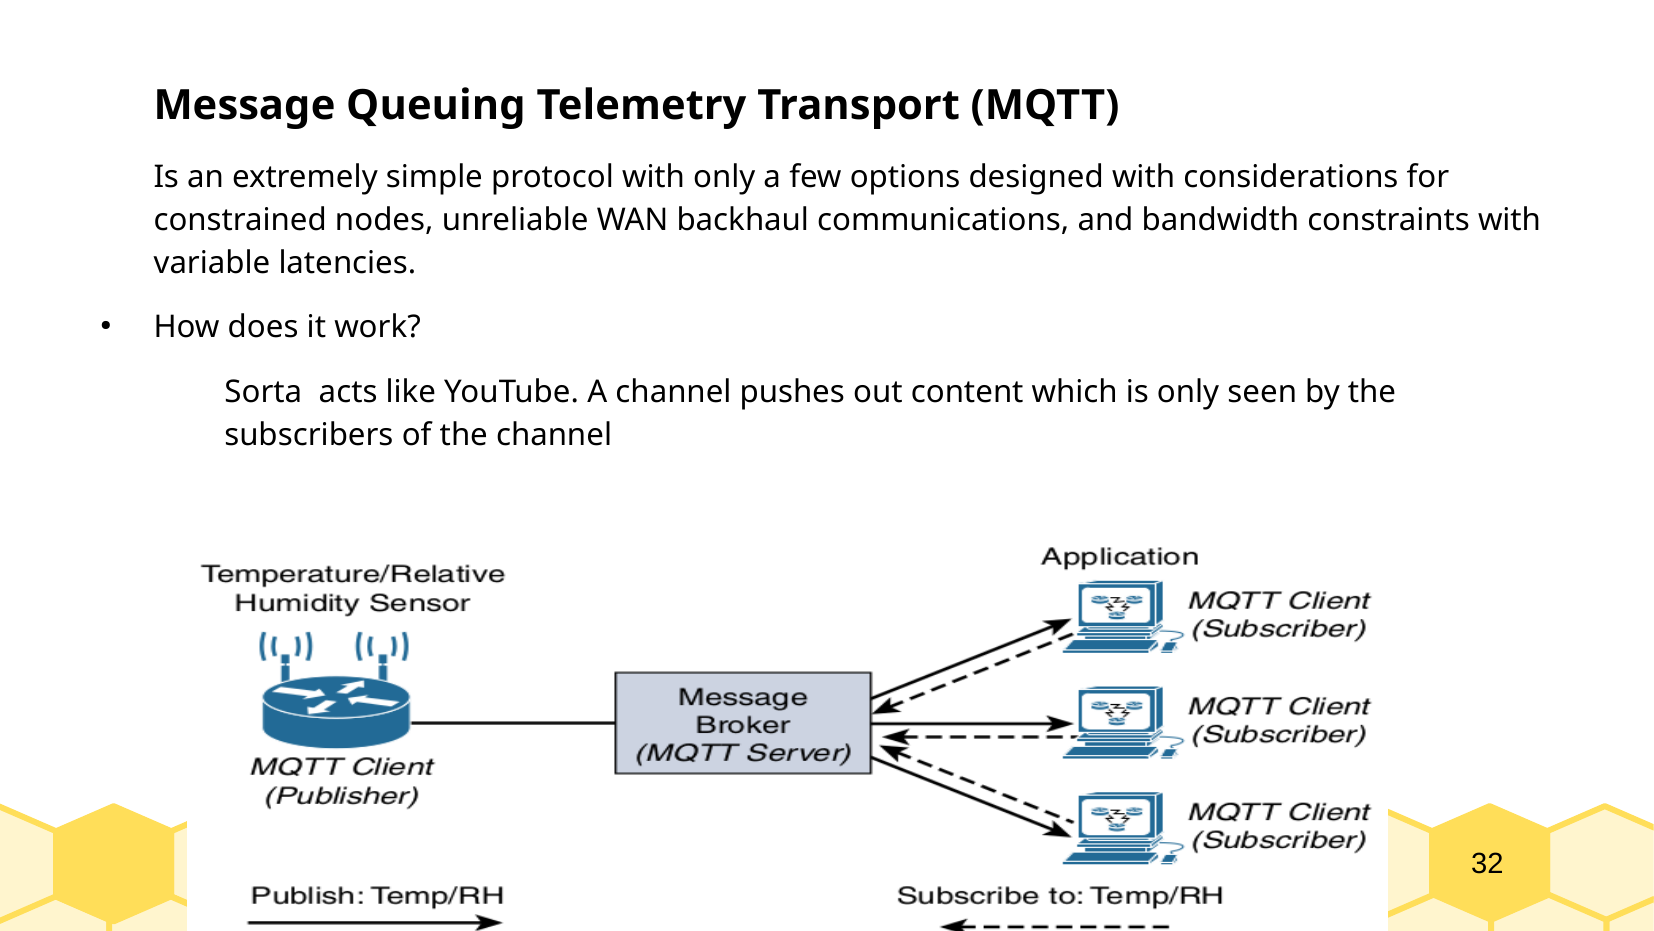

# Message Queuing Telemetry Transport (MQTT)
Is an extremely simple protocol with only a few options designed with considerations for constrained nodes, unreliable WAN backhaul communications, and bandwidth constraints with variable latencies.
How does it work?
Sorta acts like YouTube. A channel pushes out content which is only seen by the subscribers of the channel